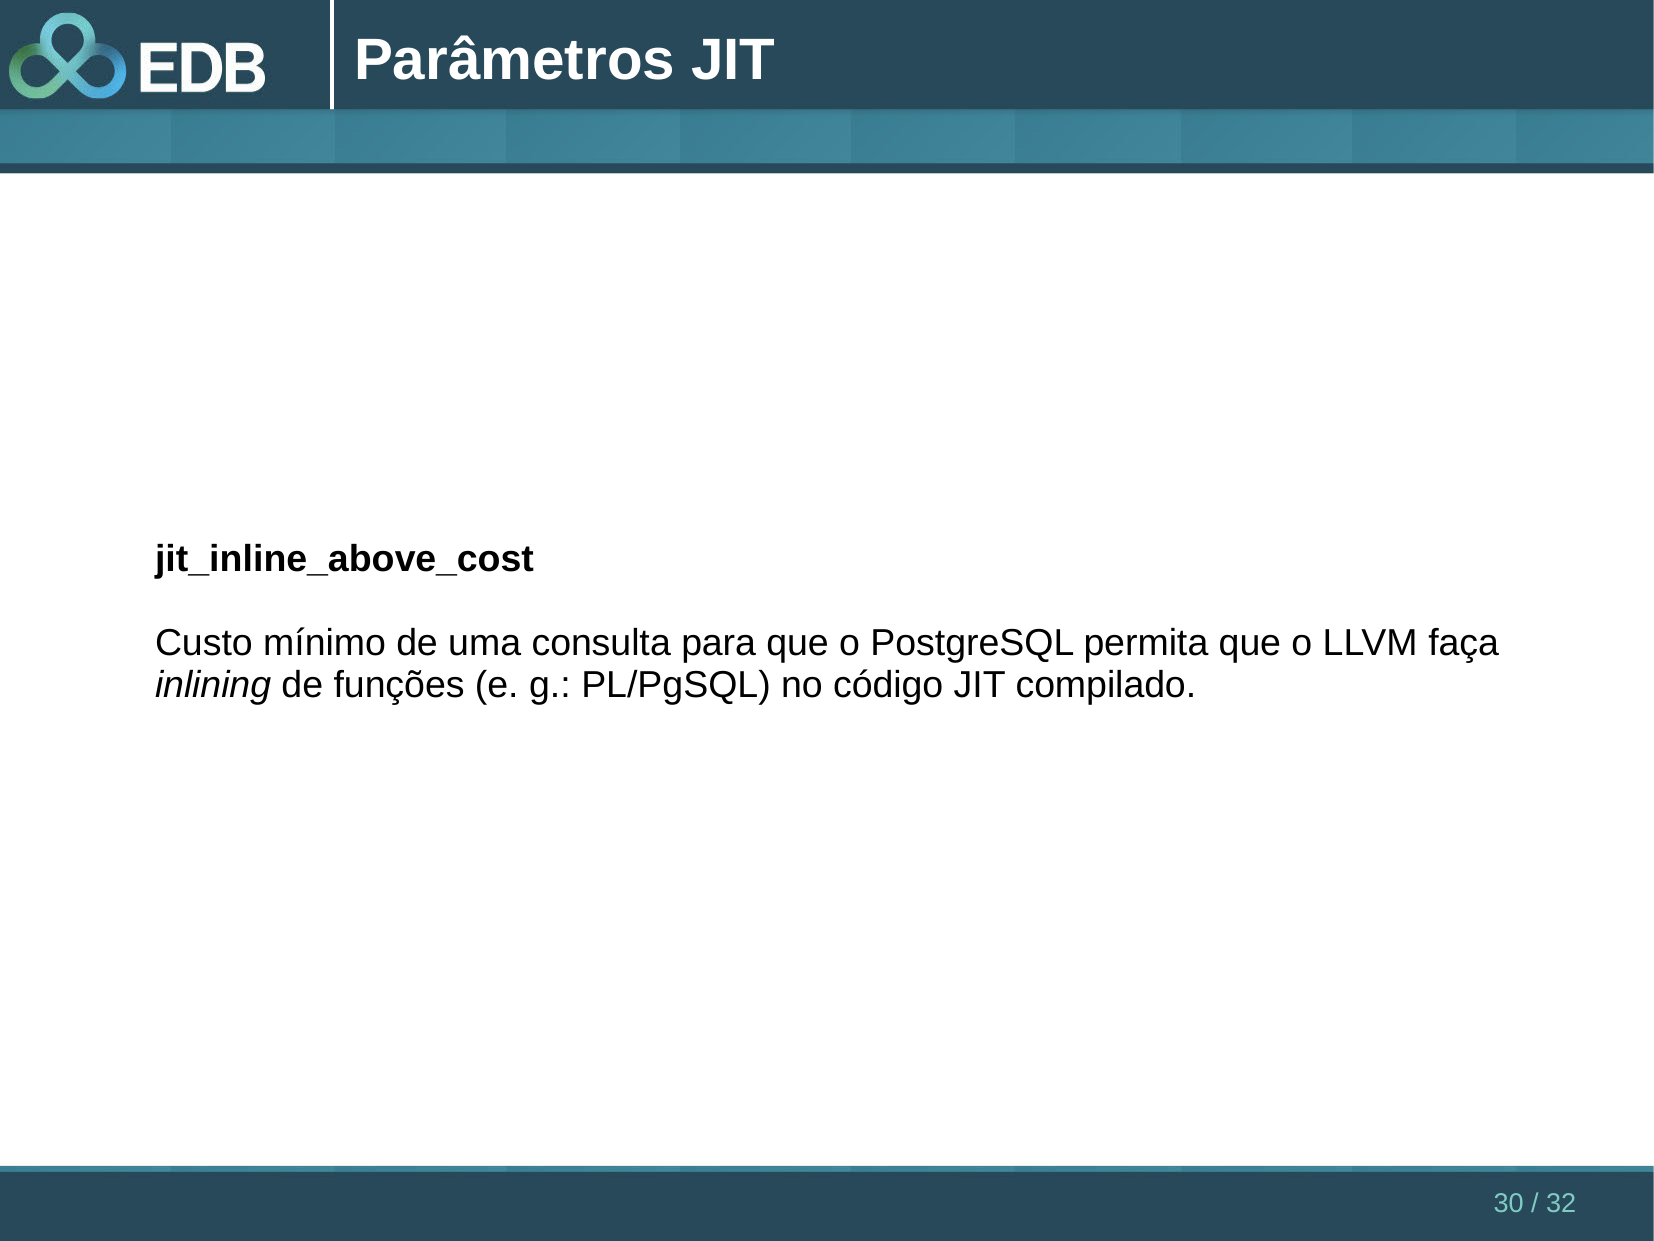

# Parâmetros JIT
jit_inline_above_cost
Custo mínimo de uma consulta para que o PostgreSQL permita que o LLVM faça
inlining de funções (e. g.: PL/PgSQL) no código JIT compilado.